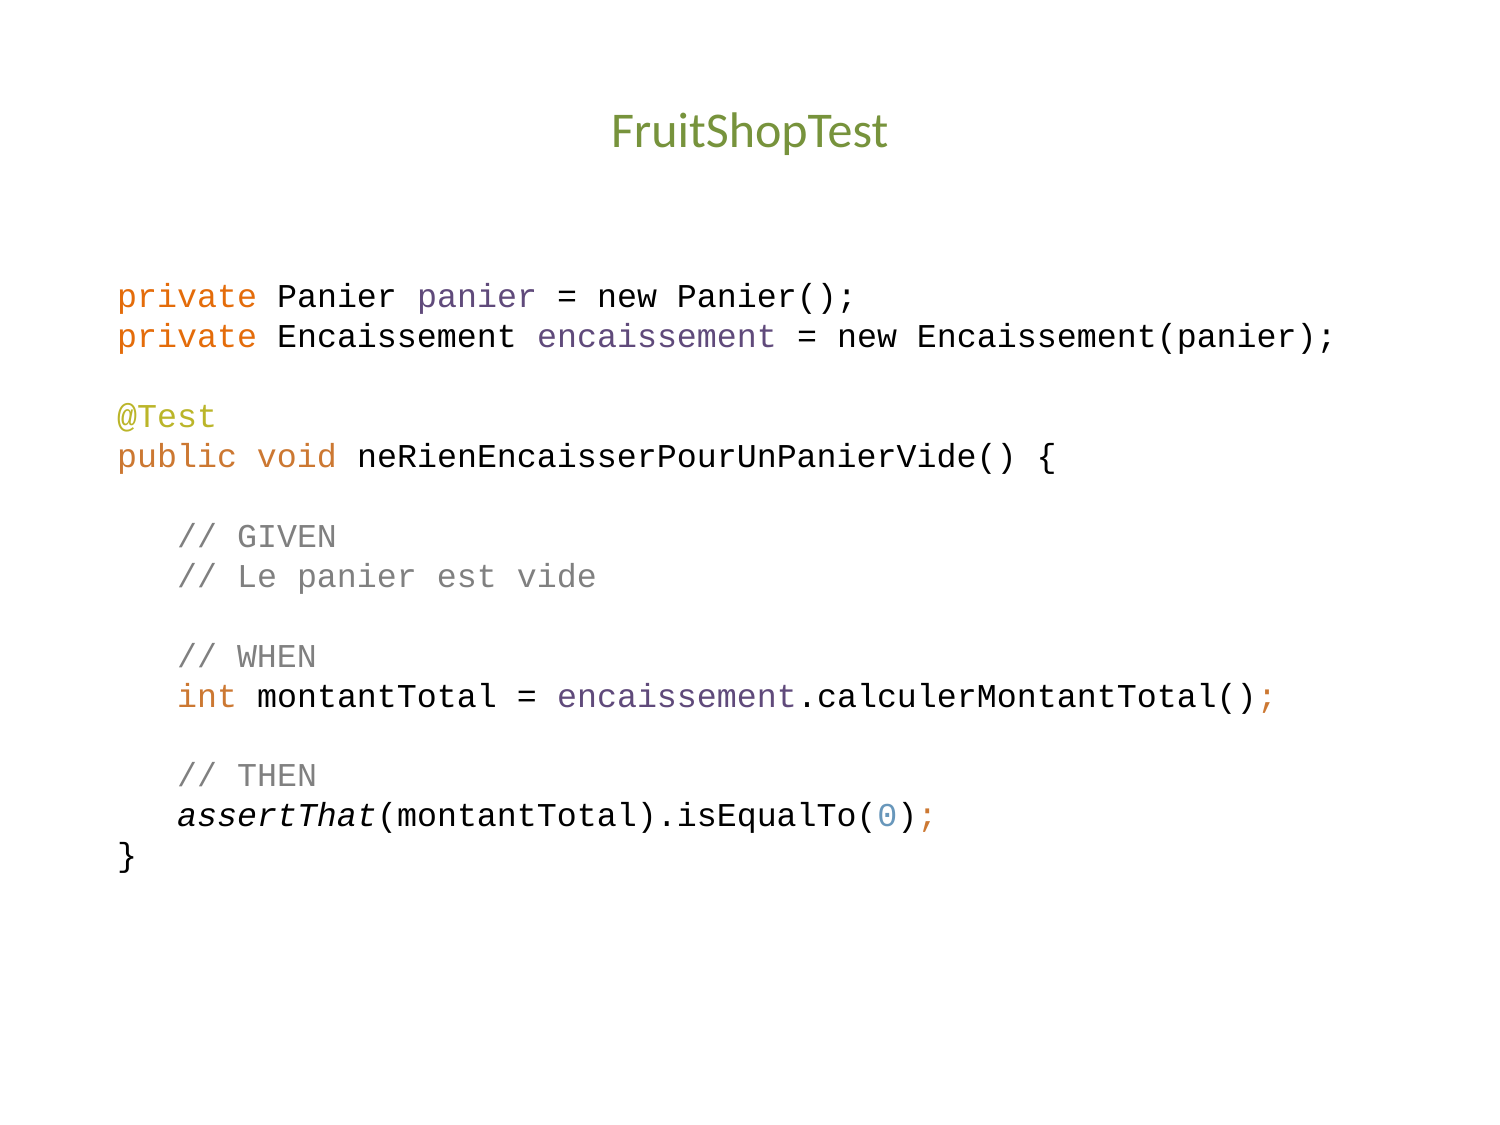

FruitShopTest
private Panier panier = new Panier();
private Encaissement encaissement = new Encaissement(panier);
@Test
public void neRienEncaisserPourUnPanierVide() {
 // GIVEN
 // Le panier est vide
 // WHEN
 int montantTotal = encaissement.calculerMontantTotal();
 // THEN
 assertThat(montantTotal).isEqualTo(0);
}